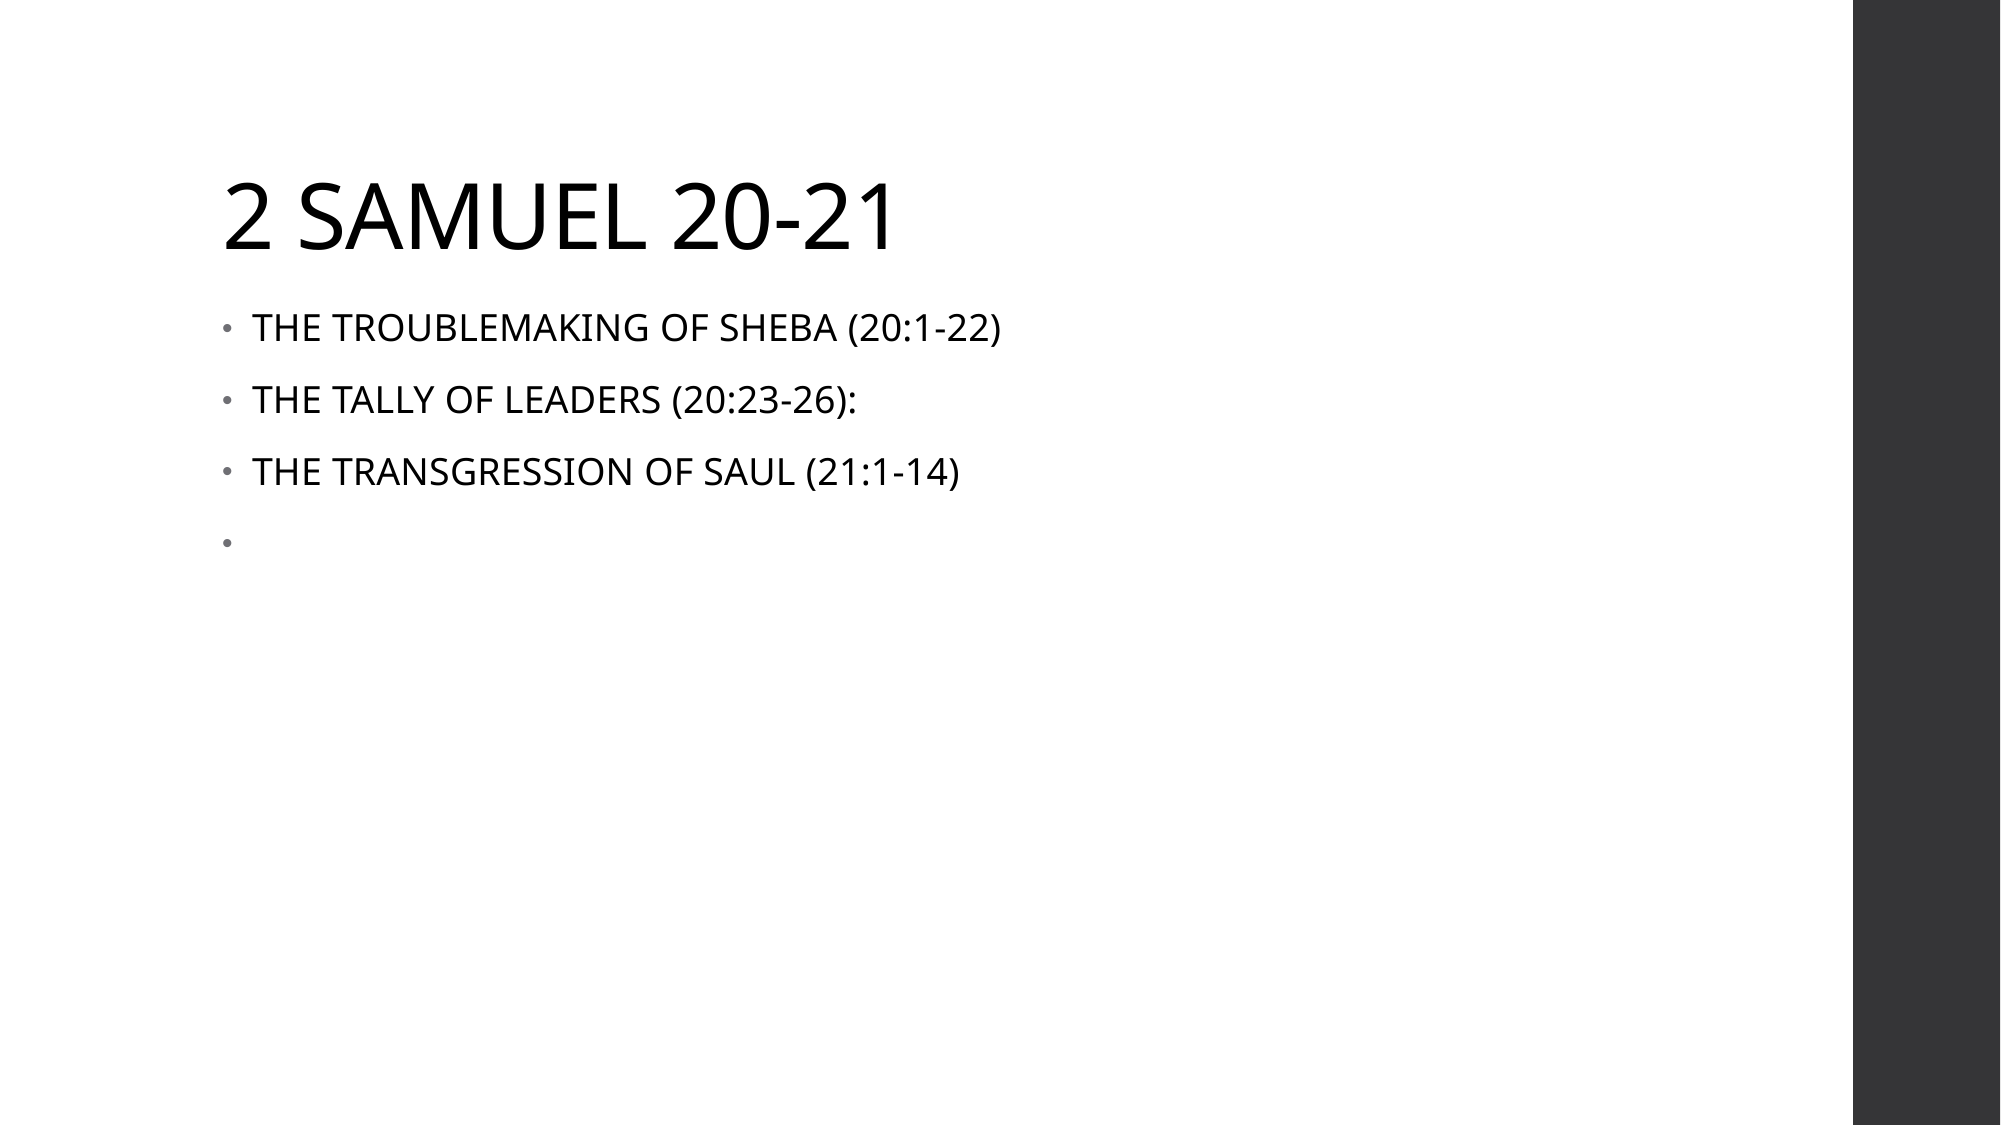

# 2 SAMUEL 20-21
THE TROUBLEMAKING OF SHEBA (20:1-22)
THE TALLY OF LEADERS (20:23-26):
THE TRANSGRESSION OF SAUL (21:1-14)